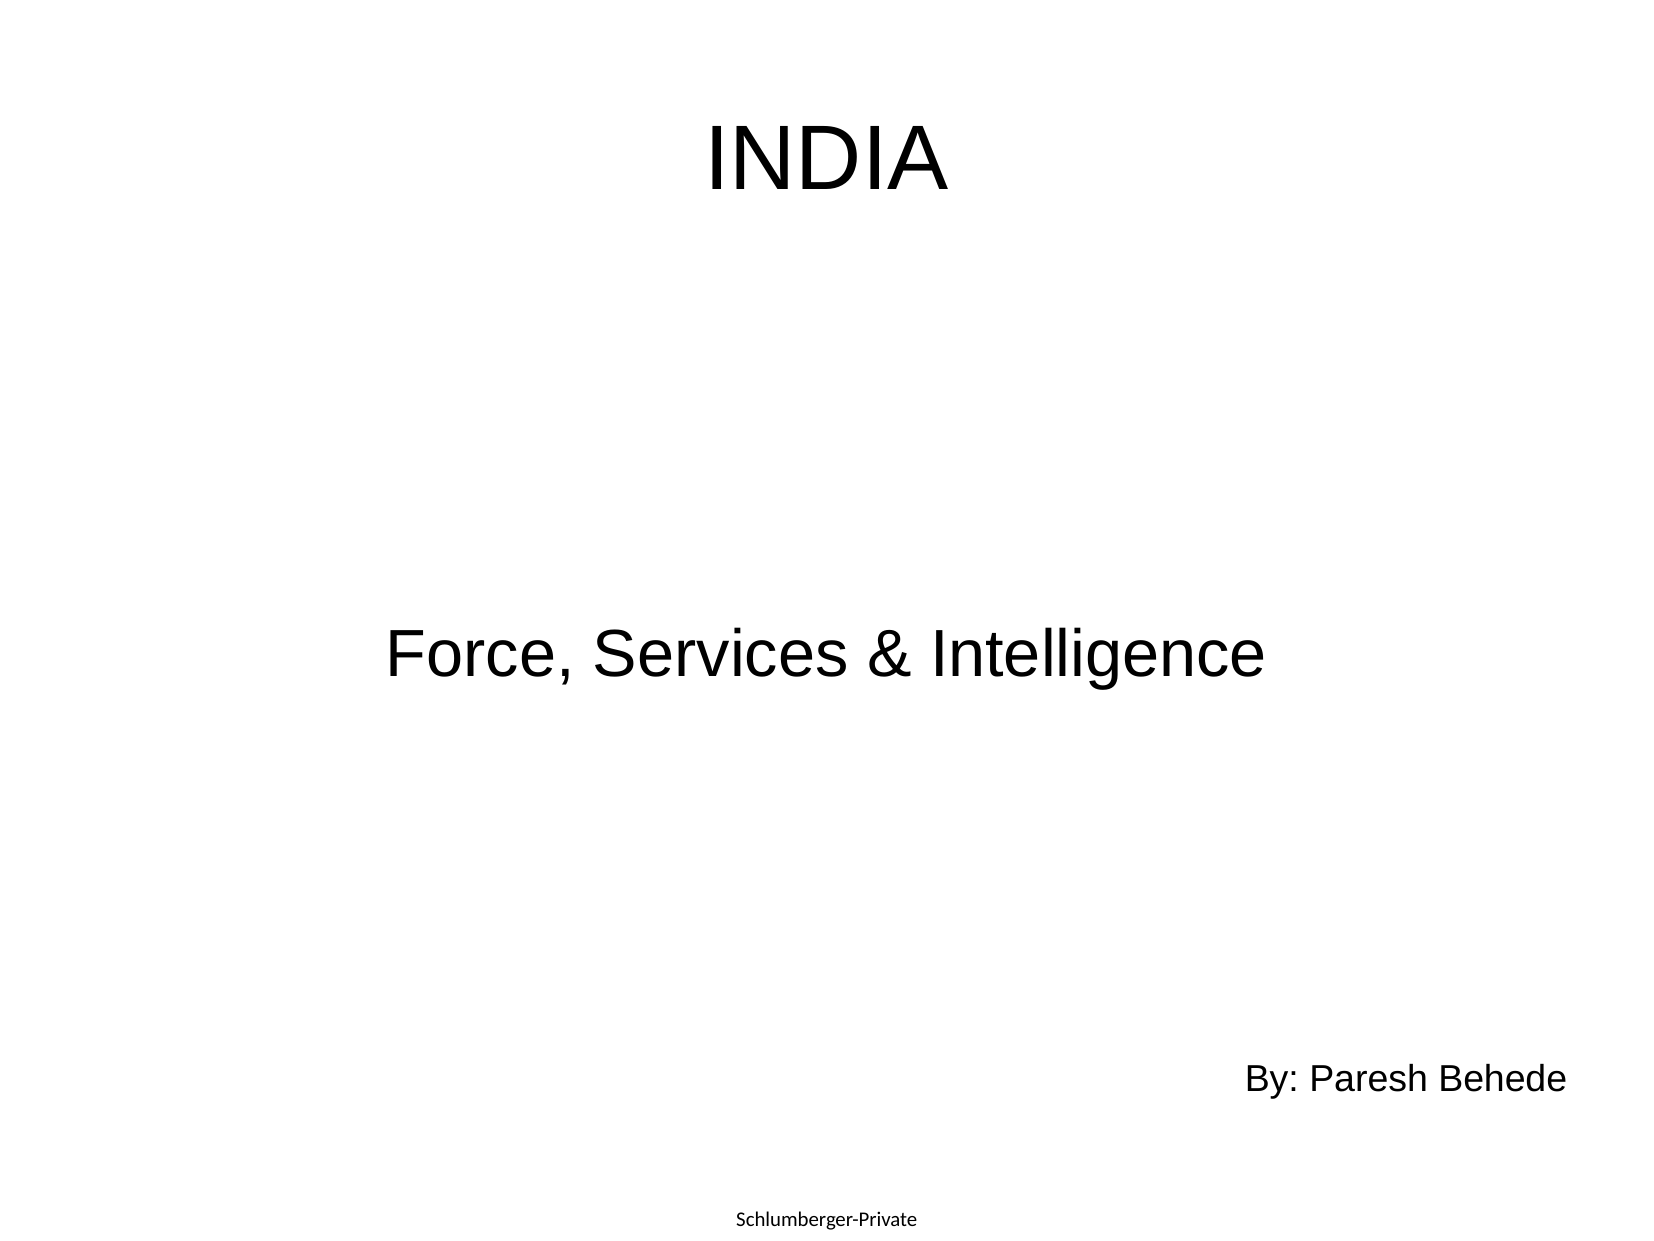

# INDIA
Force, Services & Intelligence
 By: Paresh Behede